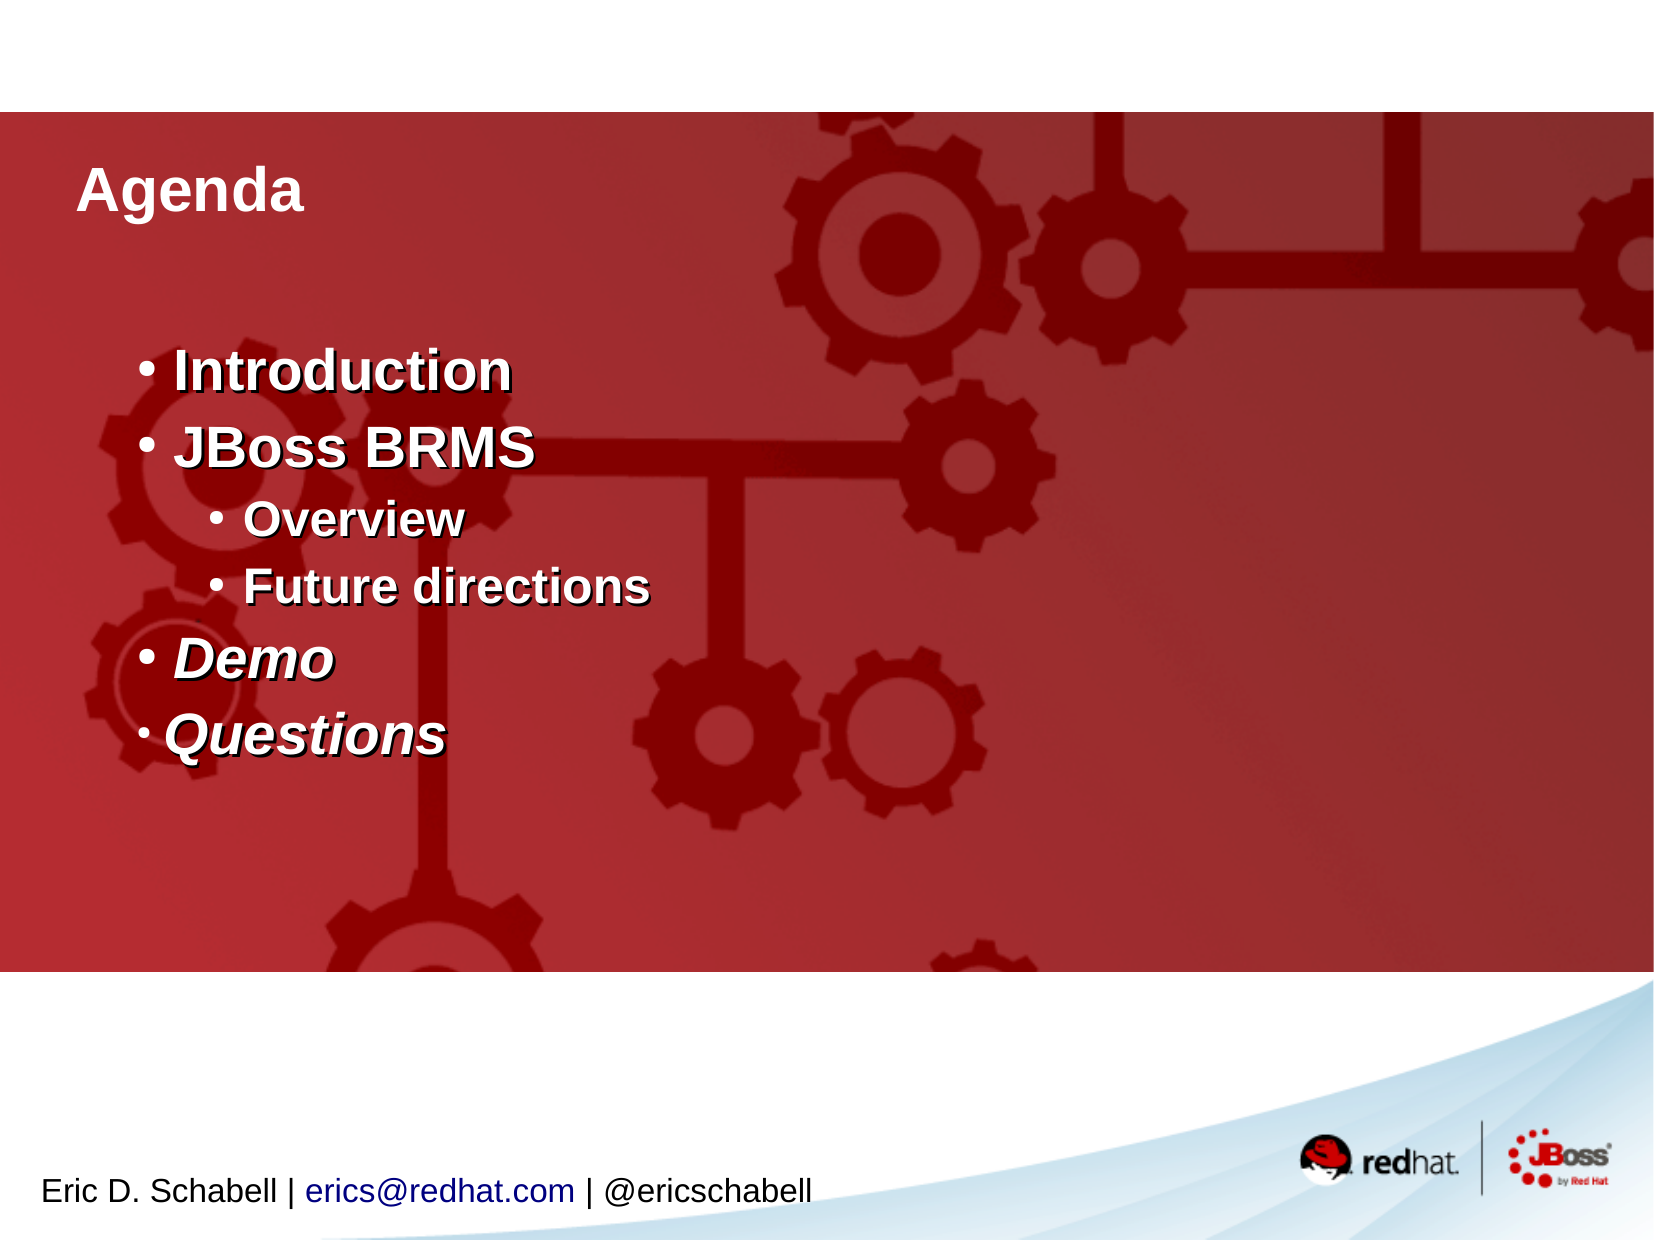

# Agenda
 Introduction
 JBoss BRMS
Overview
Future directions
 Demo
 Questions